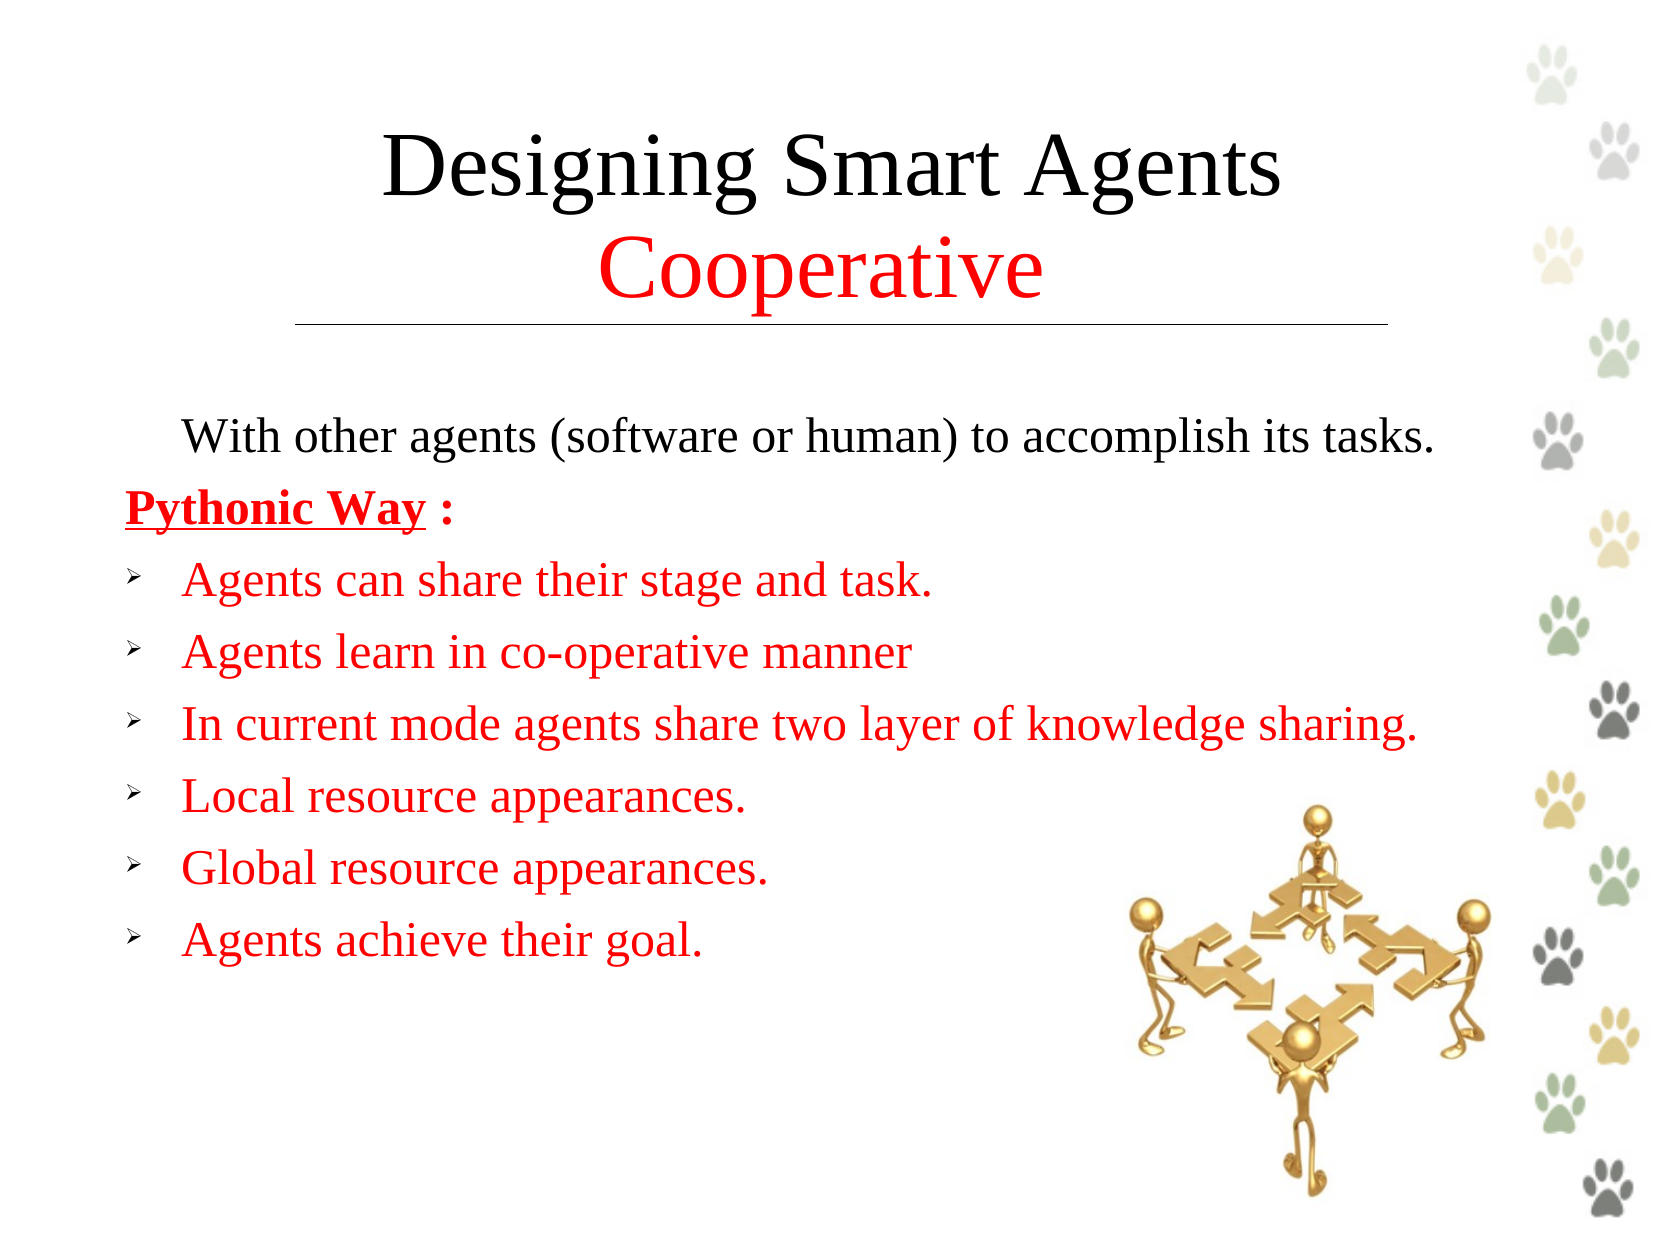

# Designing Smart Agents Cooperative
With other agents (software or human) to accomplish its tasks.
Pythonic Way :
Agents can share their stage and task.
Agents learn in co-operative manner
In current mode agents share two layer of knowledge sharing.
Local resource appearances.
Global resource appearances.
Agents achieve their goal.